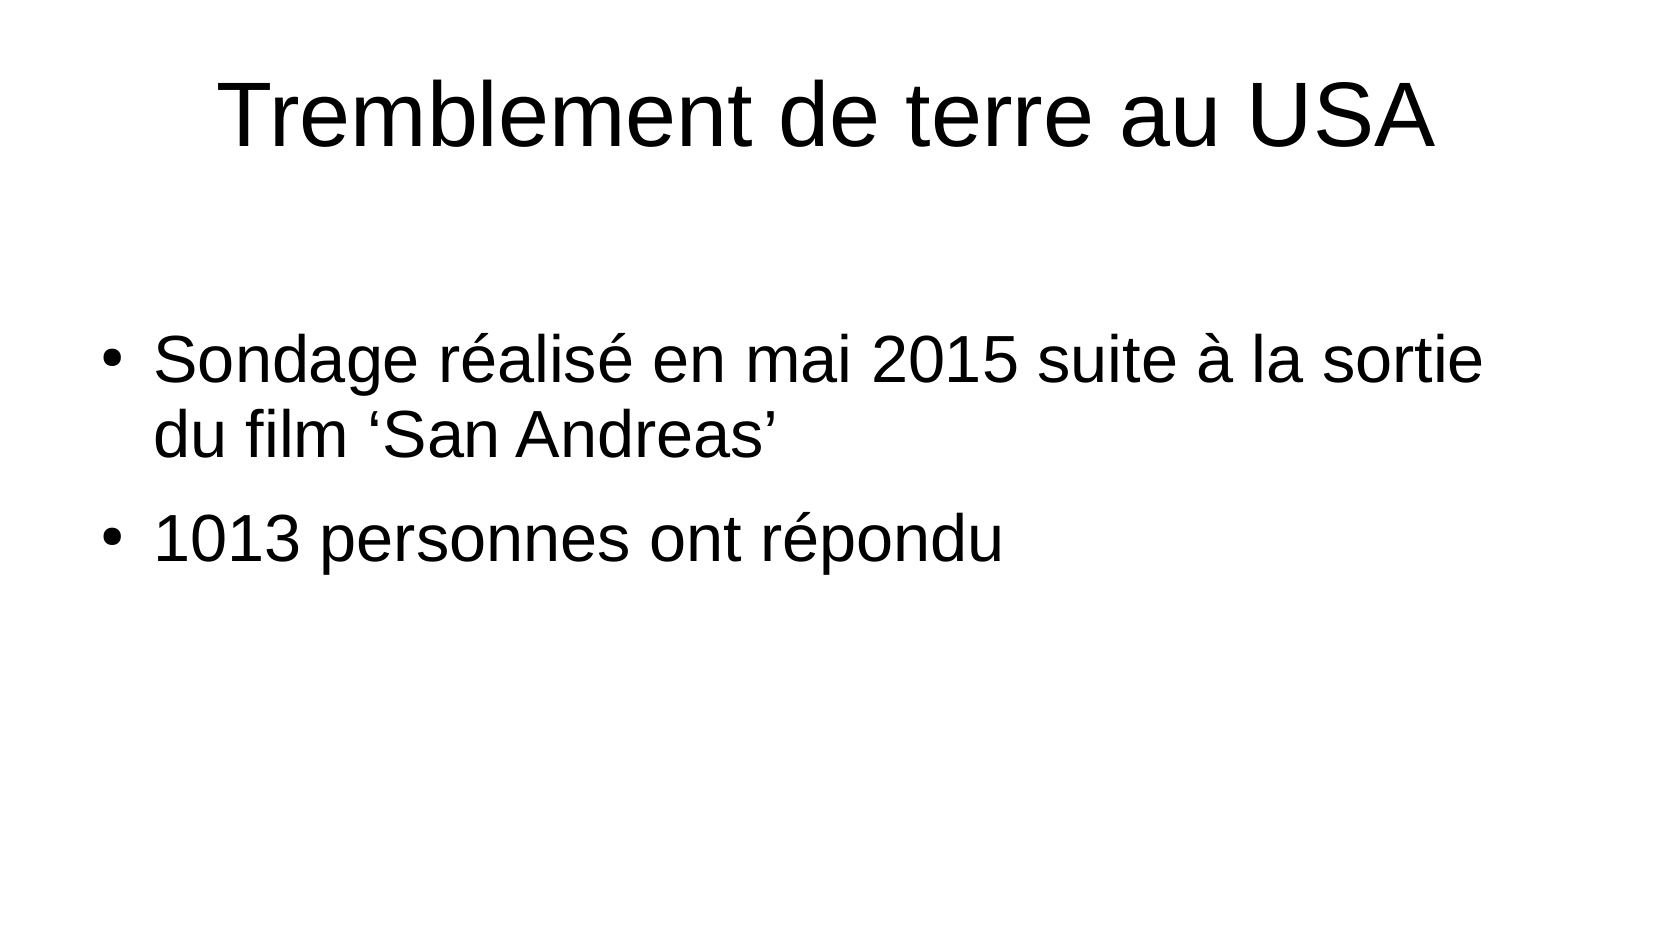

# Tremblement de terre au USA
Sondage réalisé en mai 2015 suite à la sortie du film ‘San Andreas’
1013 personnes ont répondu